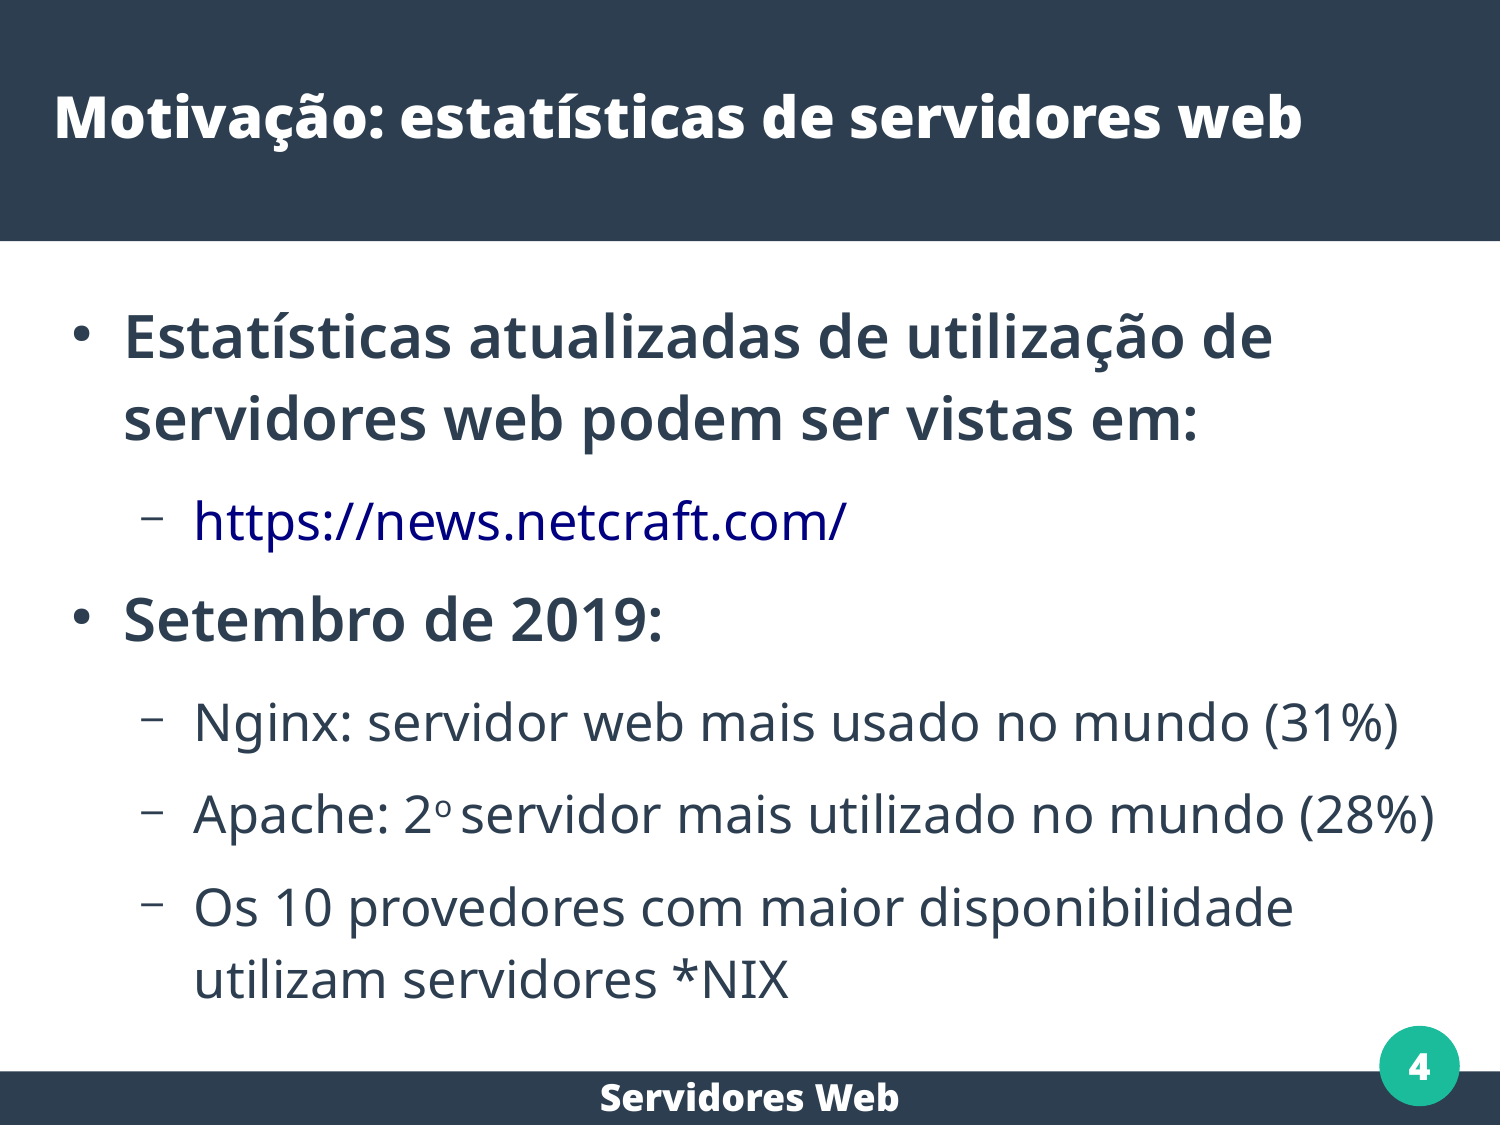

# Motivação: estatísticas de servidores web
Estatísticas atualizadas de utilização de servidores web podem ser vistas em:
https://news.netcraft.com/
Setembro de 2019:
Nginx: servidor web mais usado no mundo (31%)
Apache: 2o servidor mais utilizado no mundo (28%)
Os 10 provedores com maior disponibilidade utilizam servidores *NIX
4
Servidores Web